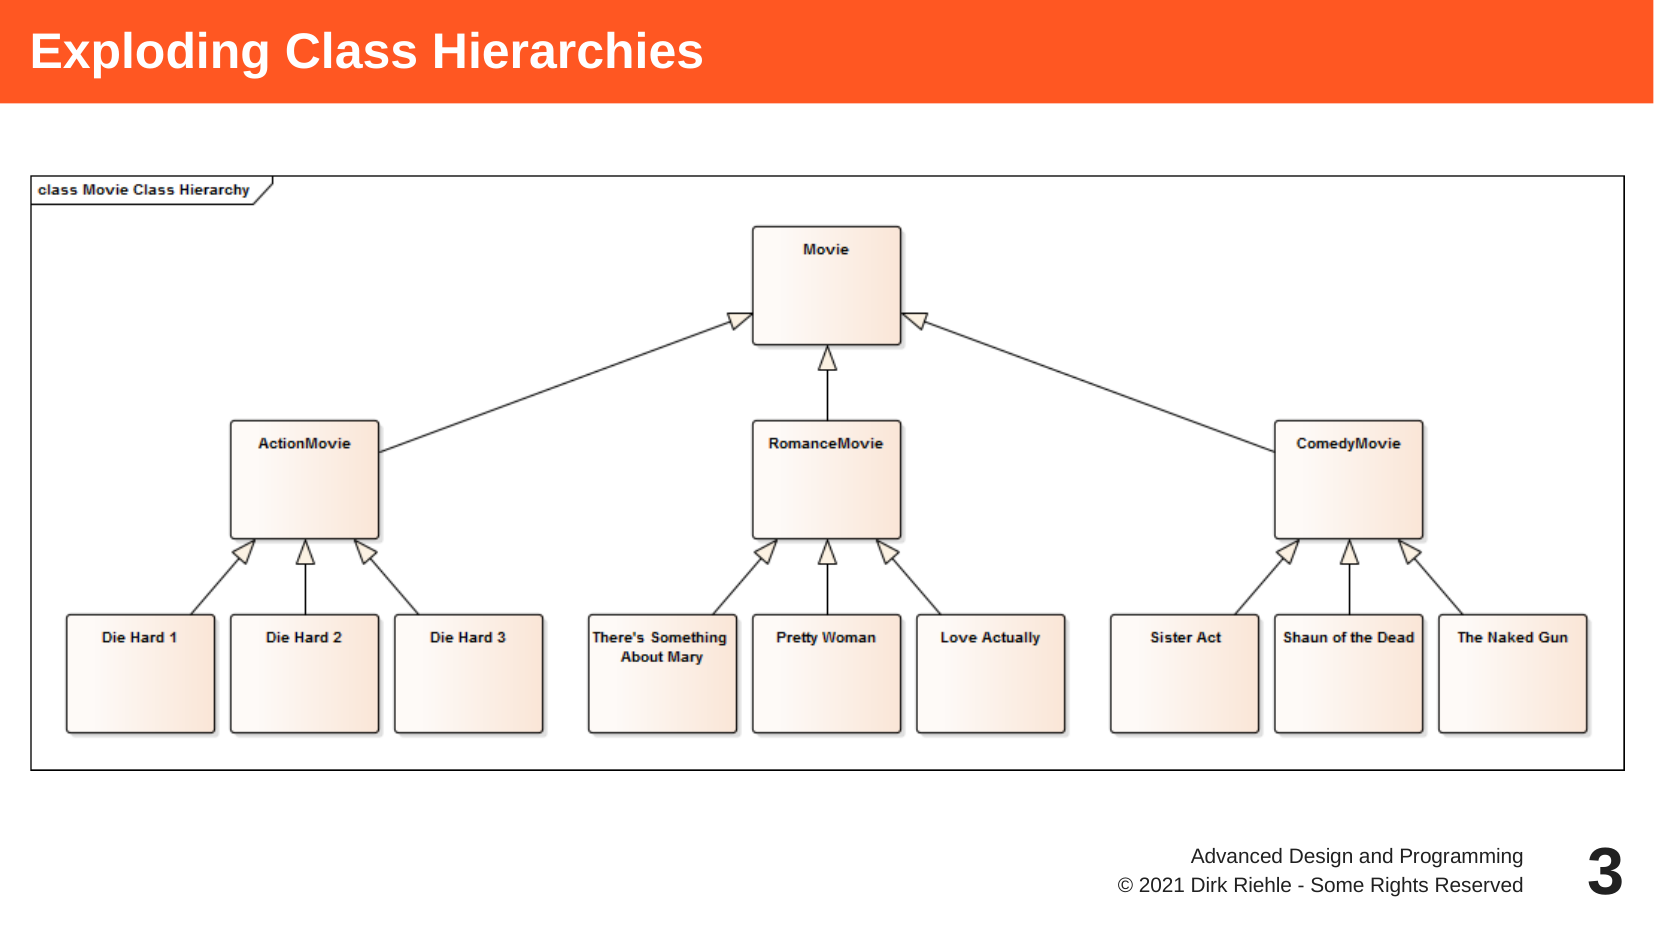

# Exploding Class Hierarchies
Advanced Design and Programming
3
© 2021 Dirk Riehle - Some Rights Reserved